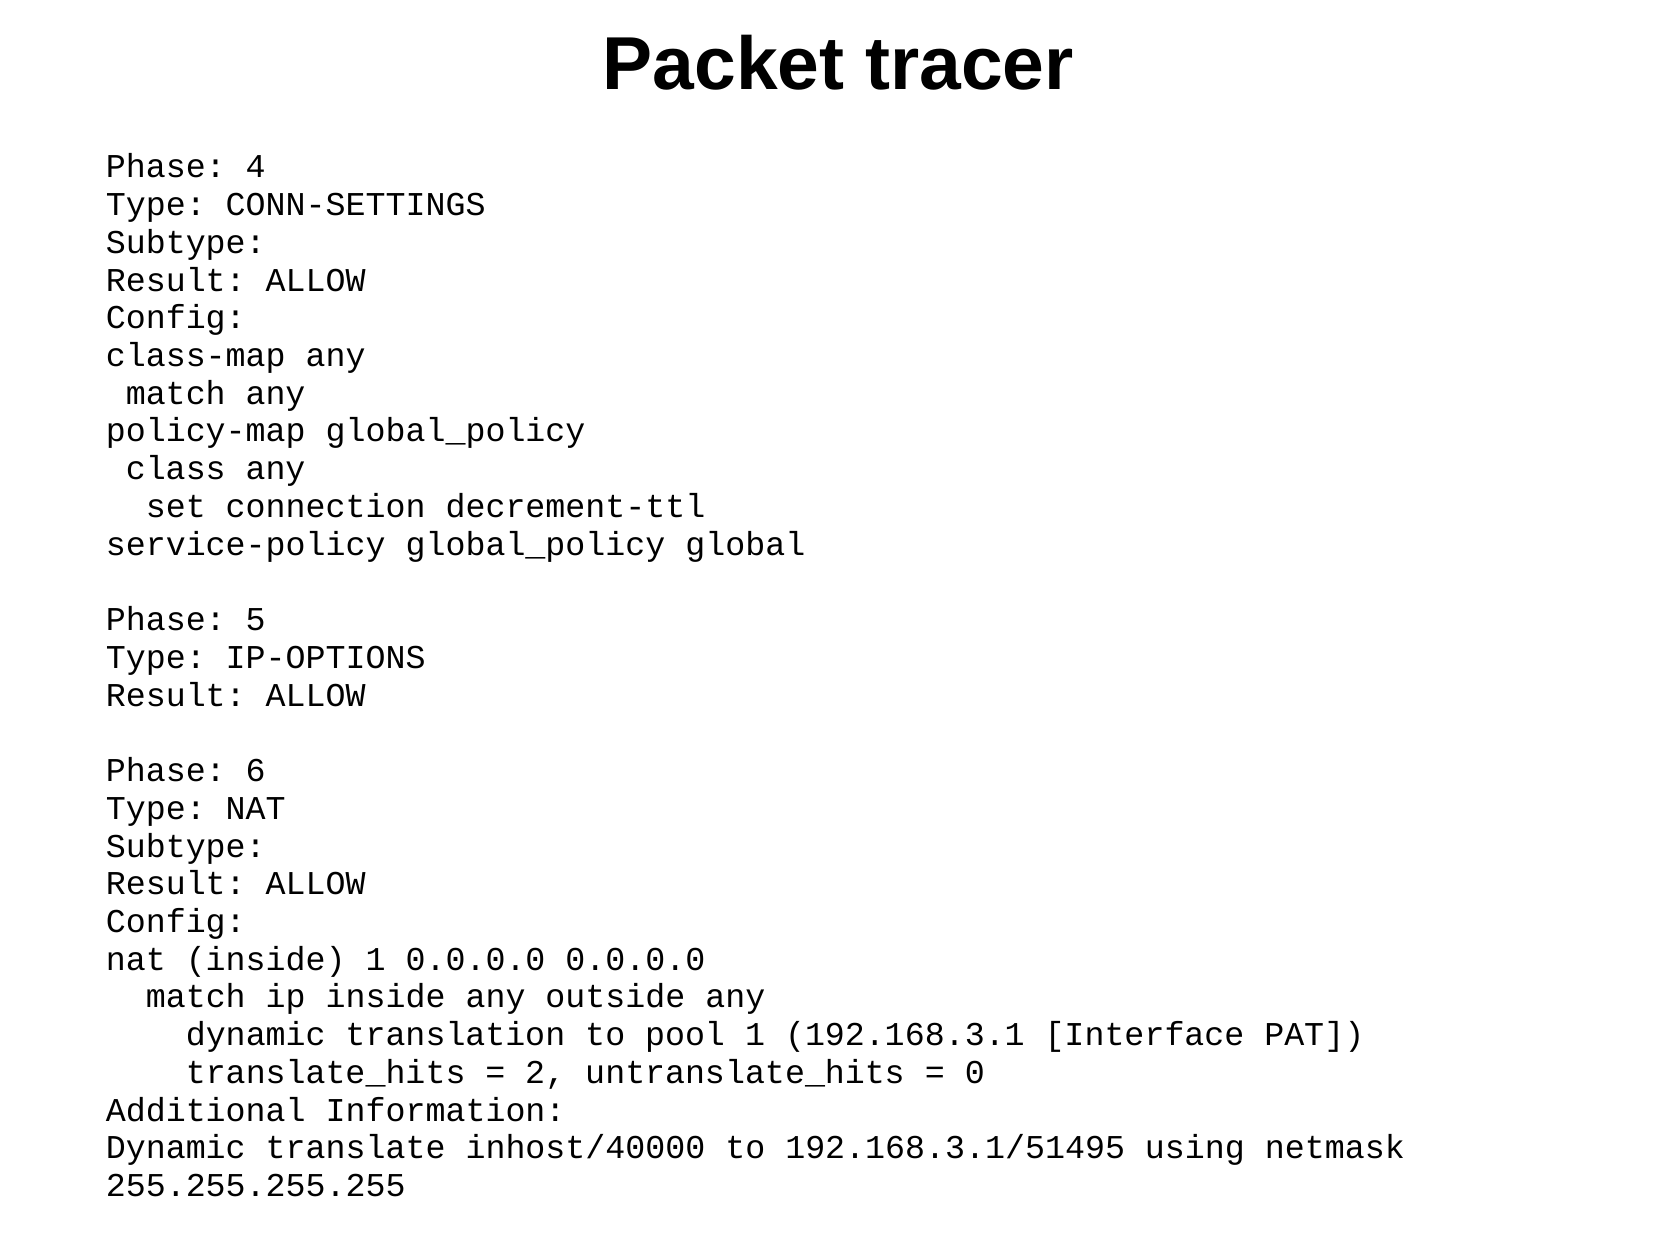

Packet tracer
# Phase: 4
Type: CONN-SETTINGS
Subtype:
Result: ALLOW
Config:
class-map any
 match any
policy-map global_policy
 class any
 set connection decrement-ttl
service-policy global_policy global
Phase: 5
Type: IP-OPTIONS
Result: ALLOW
Phase: 6
Type: NAT
Subtype:
Result: ALLOW
Config:
nat (inside) 1 0.0.0.0 0.0.0.0
 match ip inside any outside any
 dynamic translation to pool 1 (192.168.3.1 [Interface PAT])
 translate_hits = 2, untranslate_hits = 0
Additional Information:
Dynamic translate inhost/40000 to 192.168.3.1/51495 using netmask 255.255.255.255